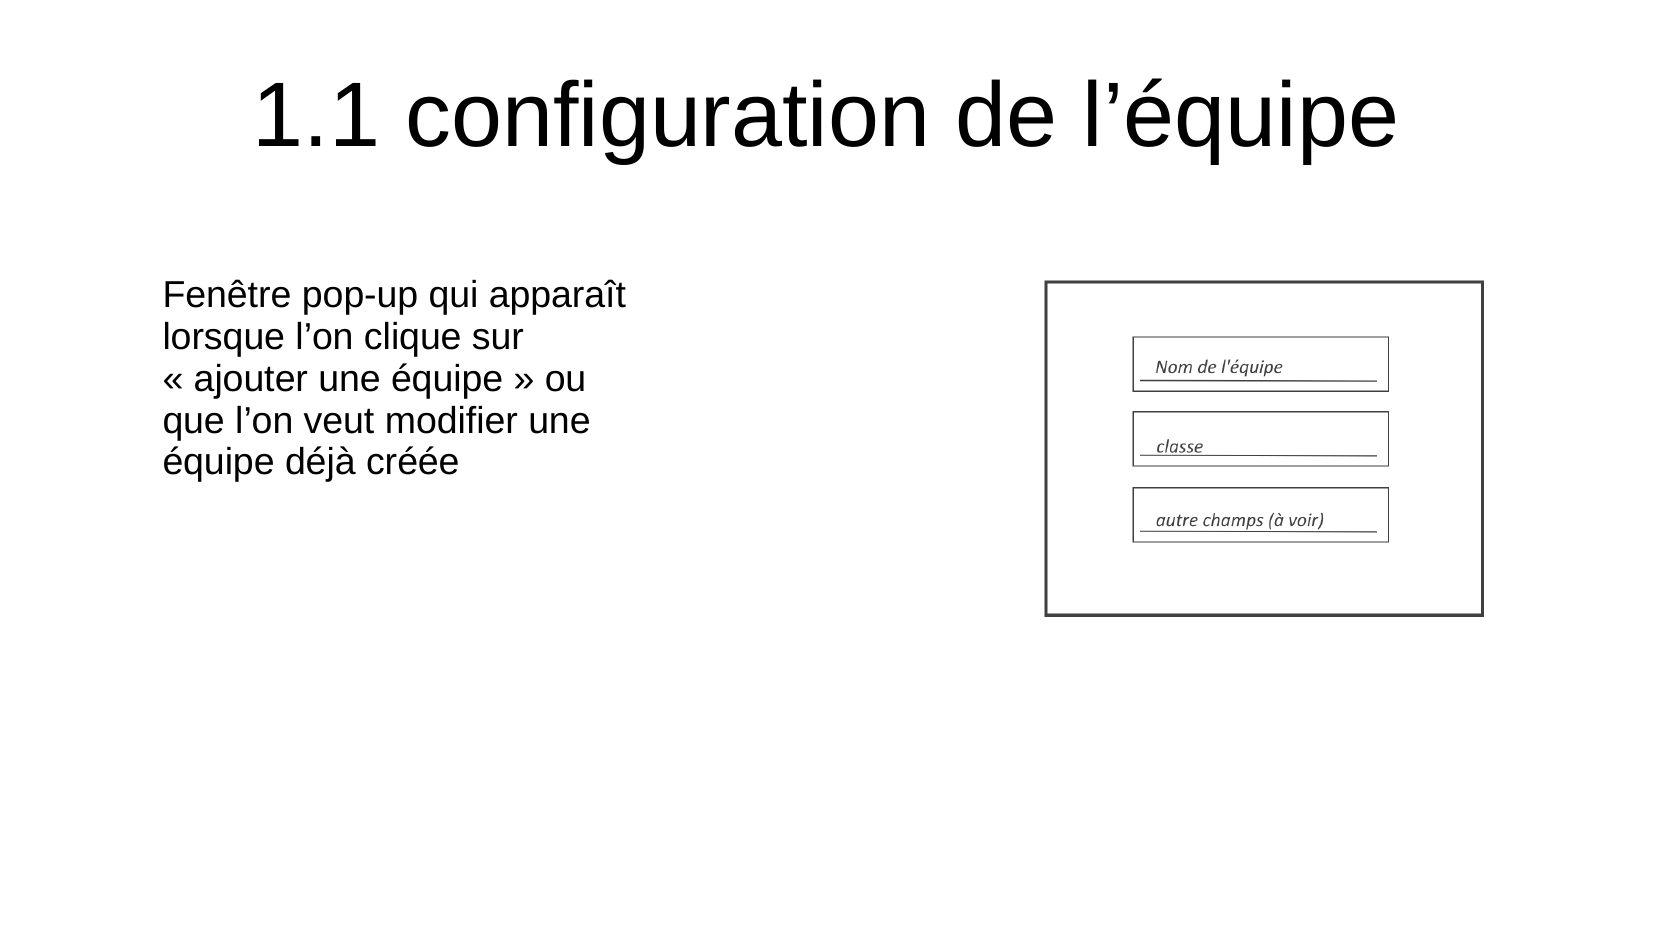

# 1.1 configuration de l’équipe
Fenêtre pop-up qui apparaît lorsque l’on clique sur « ajouter une équipe » ou que l’on veut modifier une équipe déjà créée